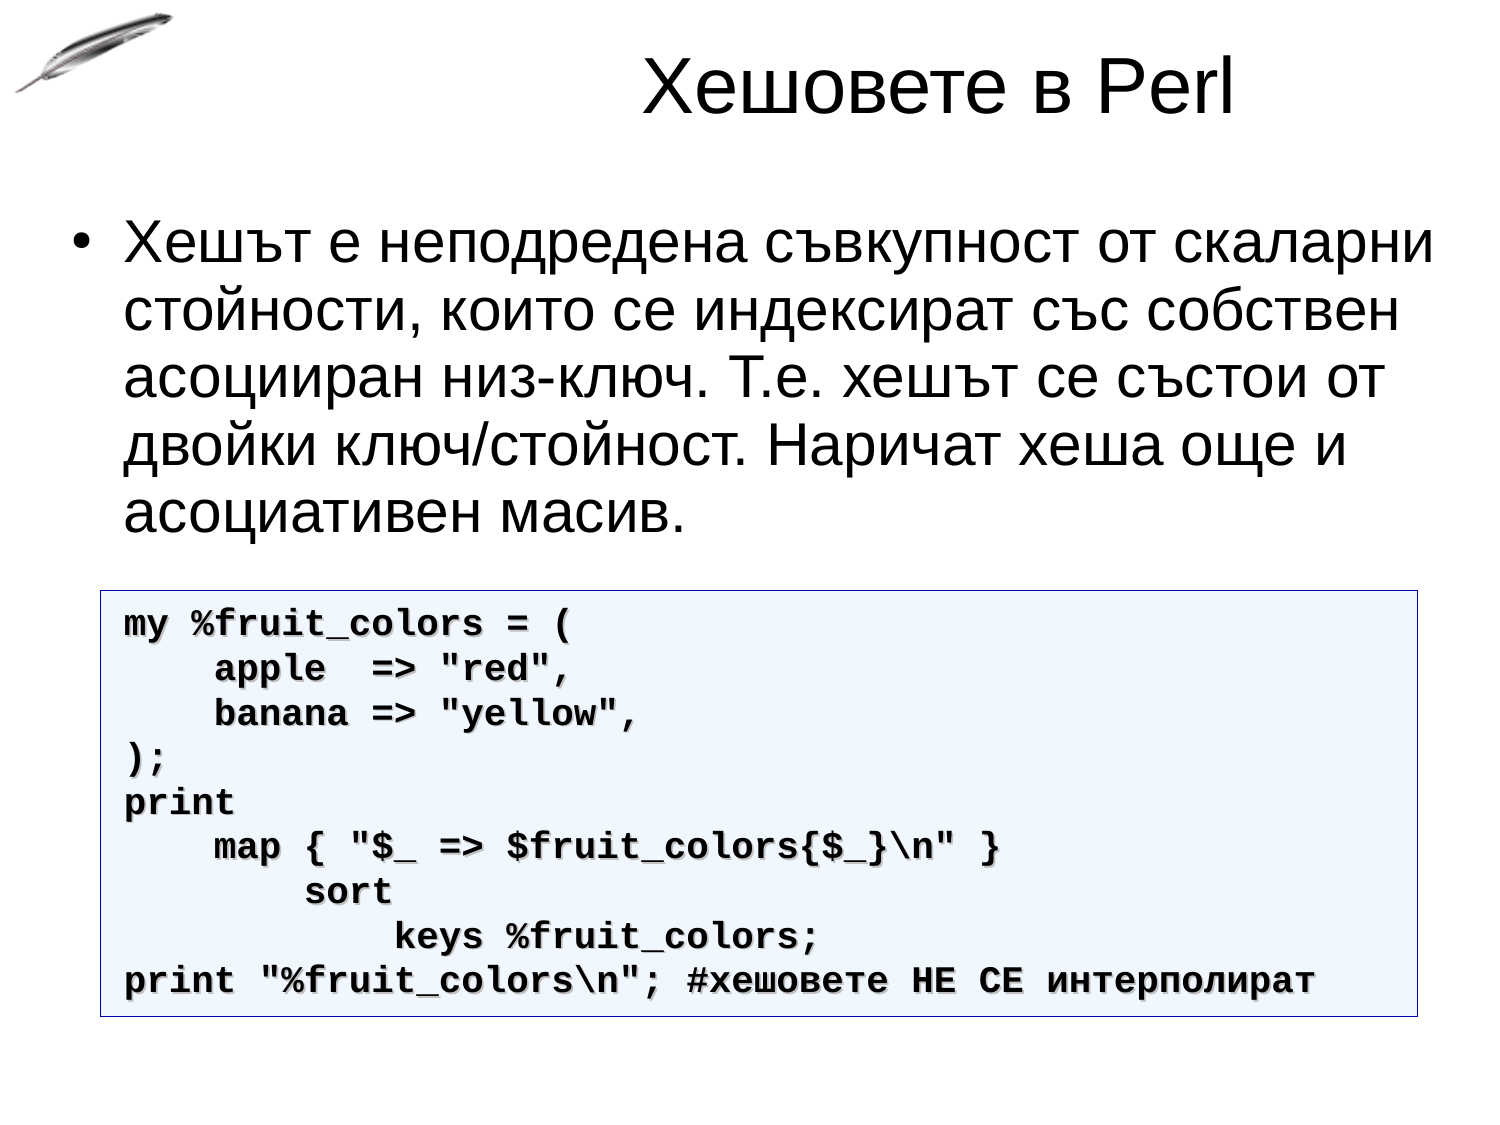

# Хешовете в Perl
Хешът е неподредена съвкупност от скаларни стойности, които се индексират със собствен асоцииран низ-ключ. Т.е. хешът се състои от двойки ключ/стойност. Наричат хеша още и асоциативен масив.
my %fruit_colors = (
 apple => "red",
 banana => "yellow",
);
print
 map { "$_ => $fruit_colors{$_}\n" }
 sort
 keys %fruit_colors;
print "%fruit_colors\n"; #хешовете НЕ СЕ интерполират